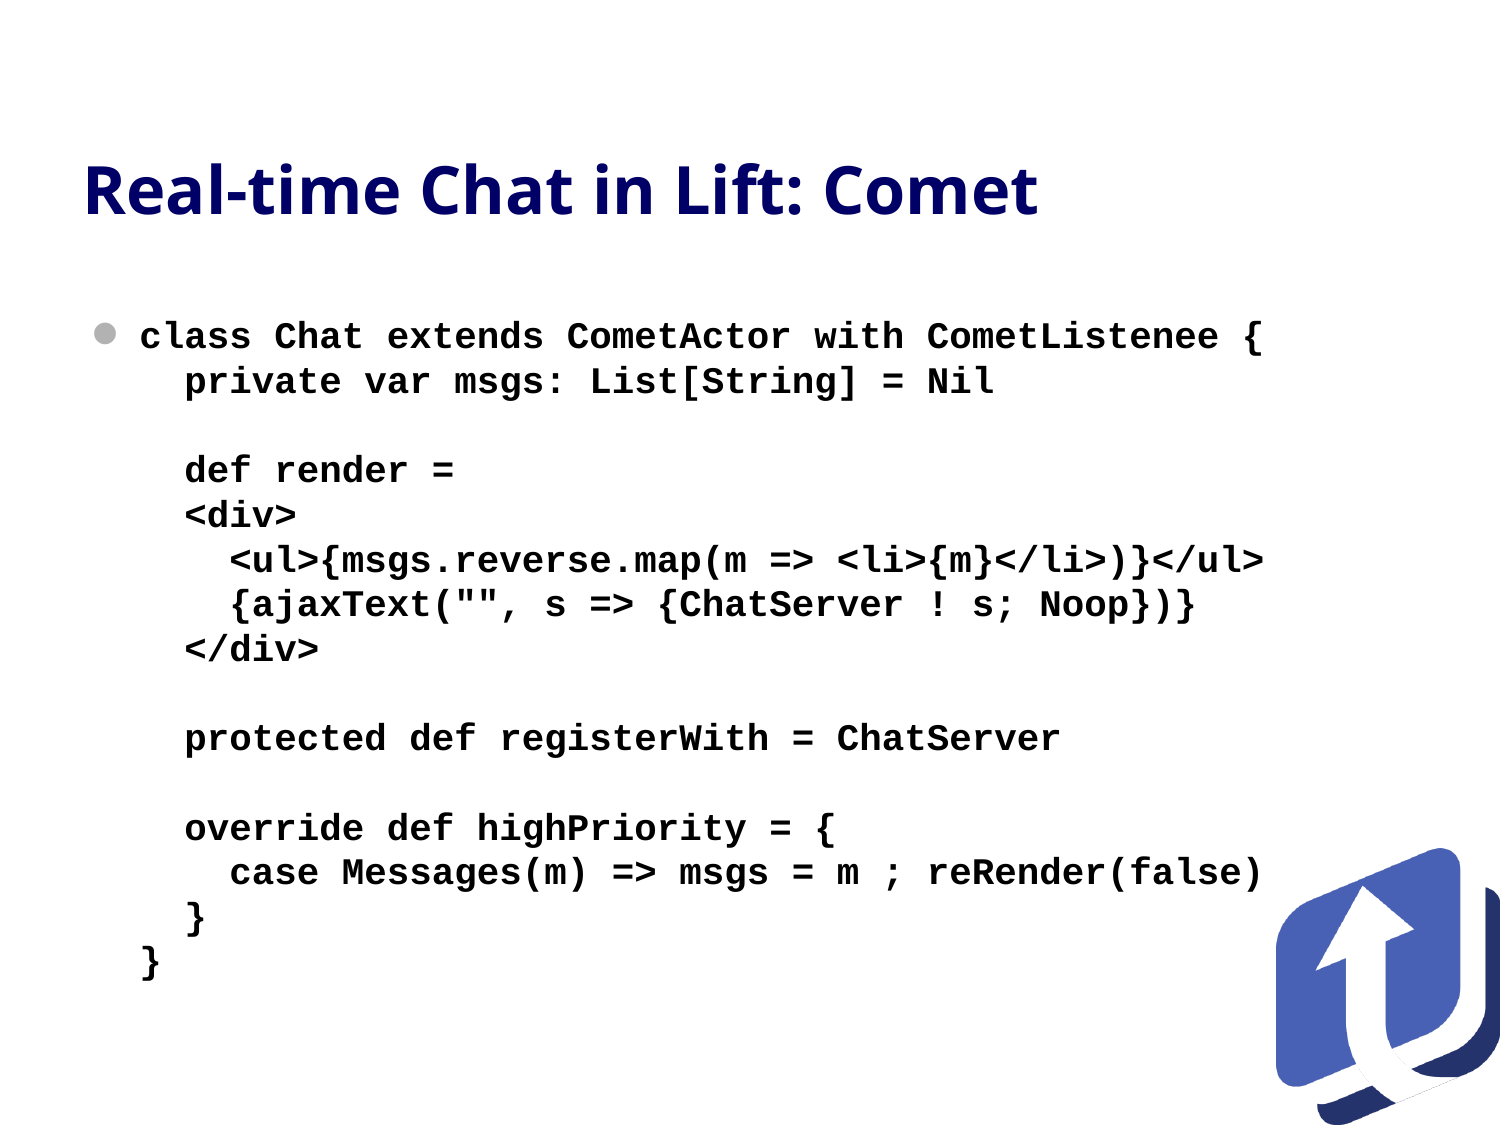

# Real-time Chat in Lift: Comet
class Chat extends CometActor with CometListenee {
 private var msgs: List[String] = Nil
 def render =
 <div>
 <ul>{msgs.reverse.map(m => <li>{m}</li>)}</ul>
 {ajaxText("", s => {ChatServer ! s; Noop})}
 </div>
 protected def registerWith = ChatServer
 override def highPriority = {
 case Messages(m) => msgs = m ; reRender(false)
 }
}